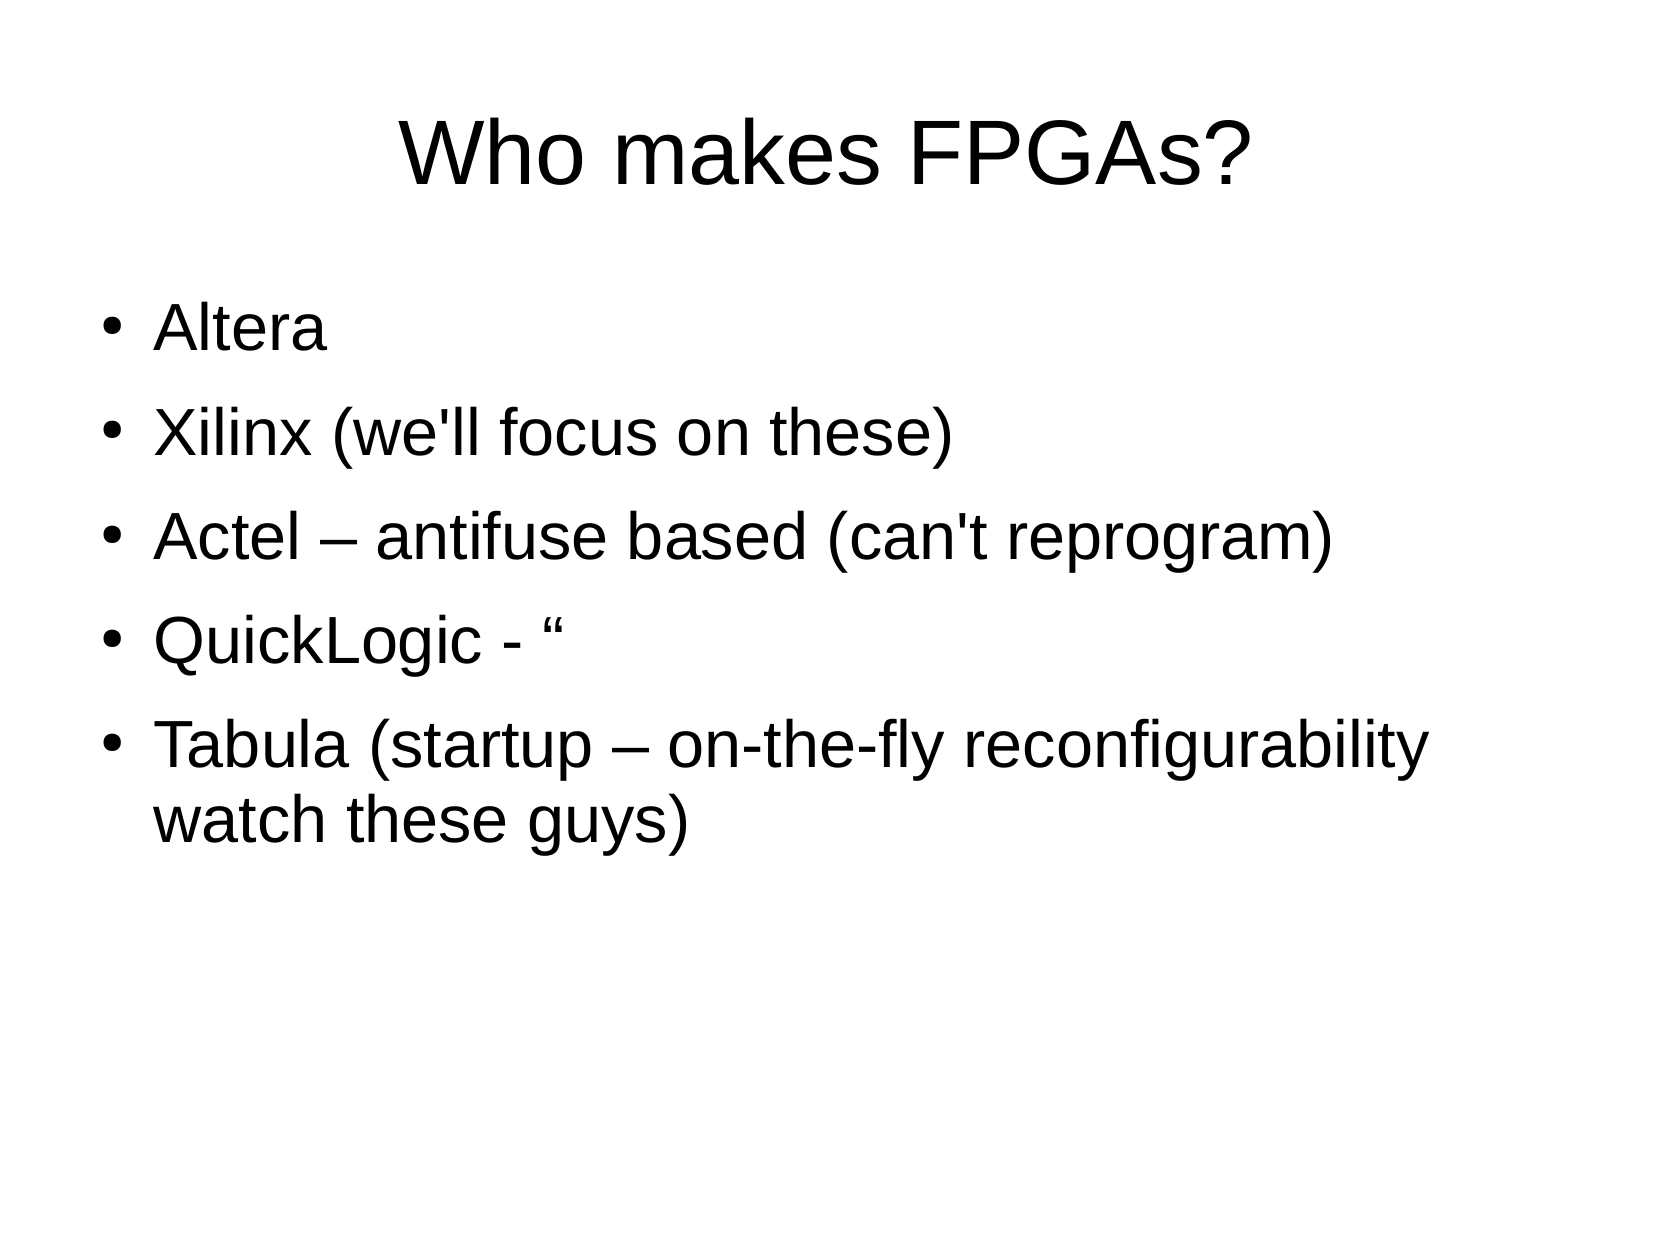

# Who makes FPGAs?
Altera
Xilinx (we'll focus on these)
Actel – antifuse based (can't reprogram)
QuickLogic - “
Tabula (startup – on-the-fly reconfigurability watch these guys)